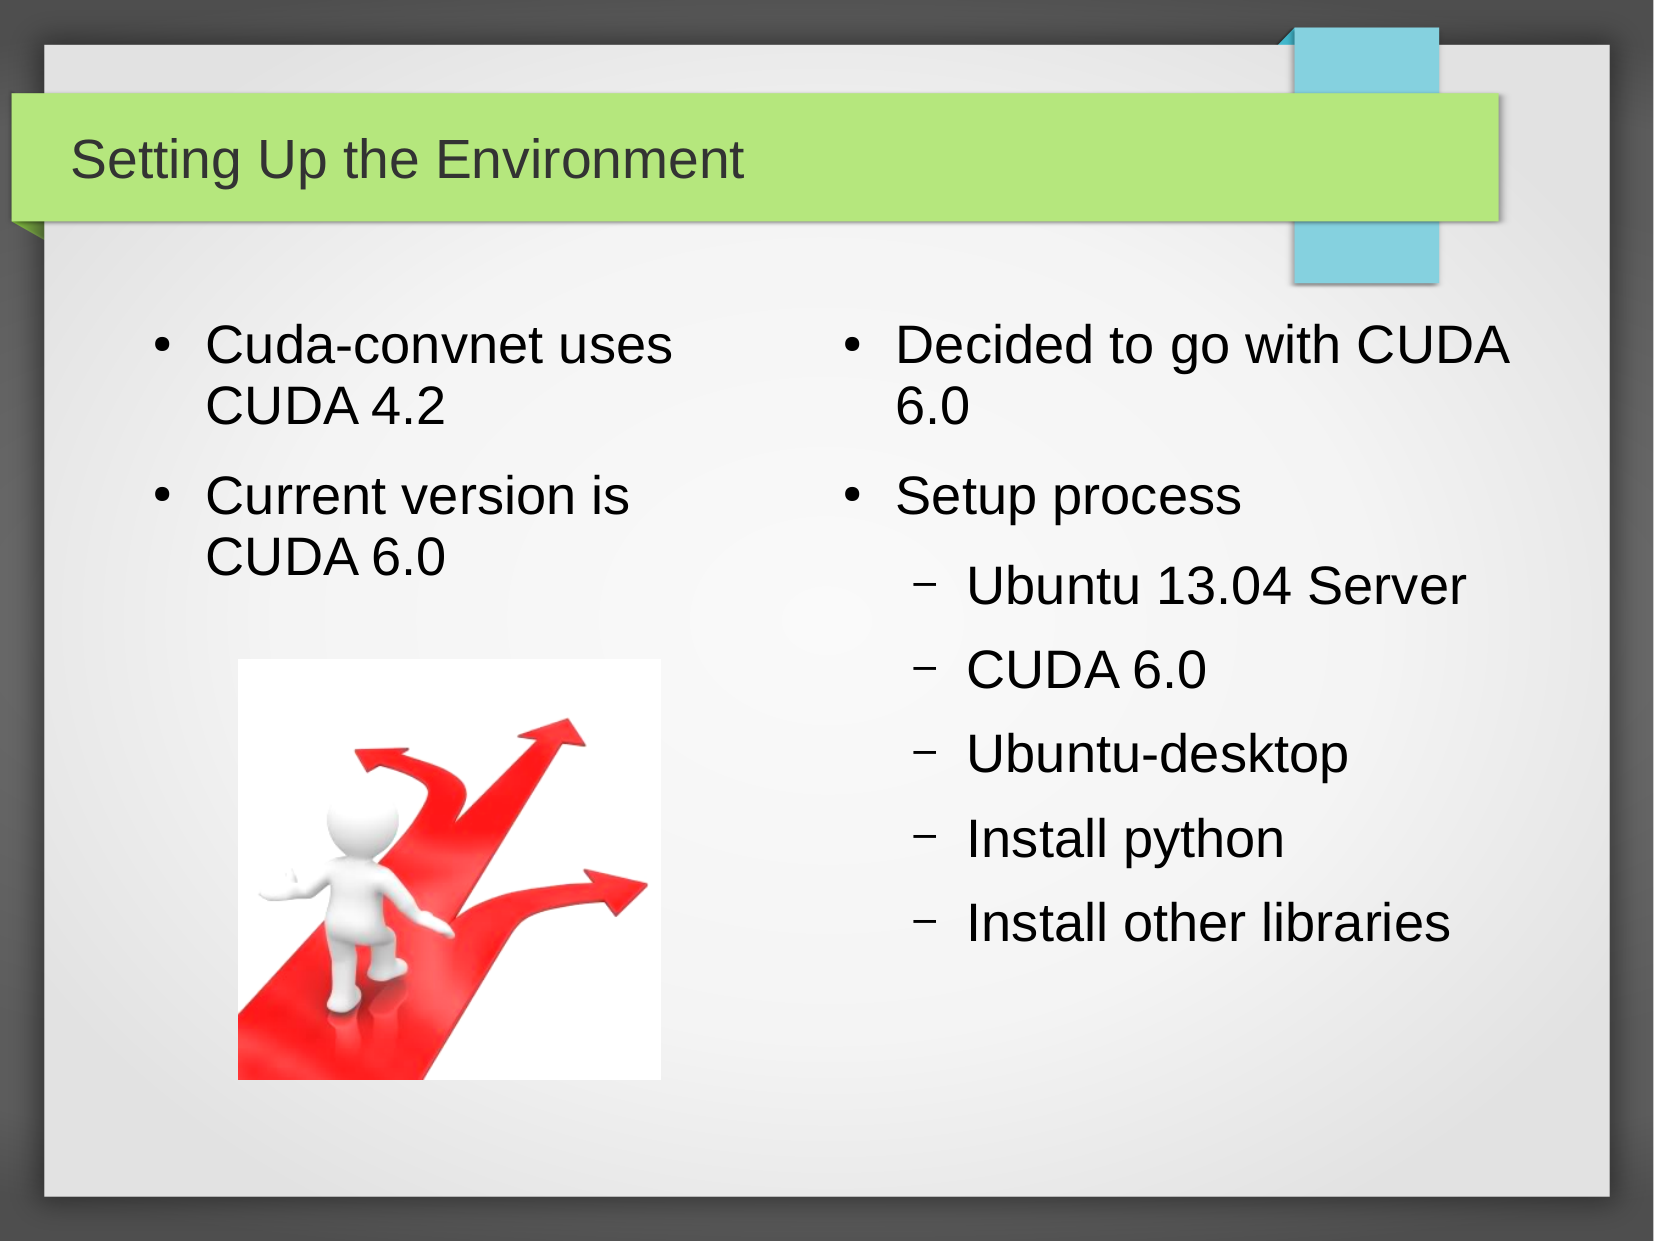

# Setting Up the Environment
Cuda-convnet uses CUDA 4.2
Current version is CUDA 6.0
Decided to go with CUDA 6.0
Setup process
Ubuntu 13.04 Server
CUDA 6.0
Ubuntu-desktop
Install python
Install other libraries